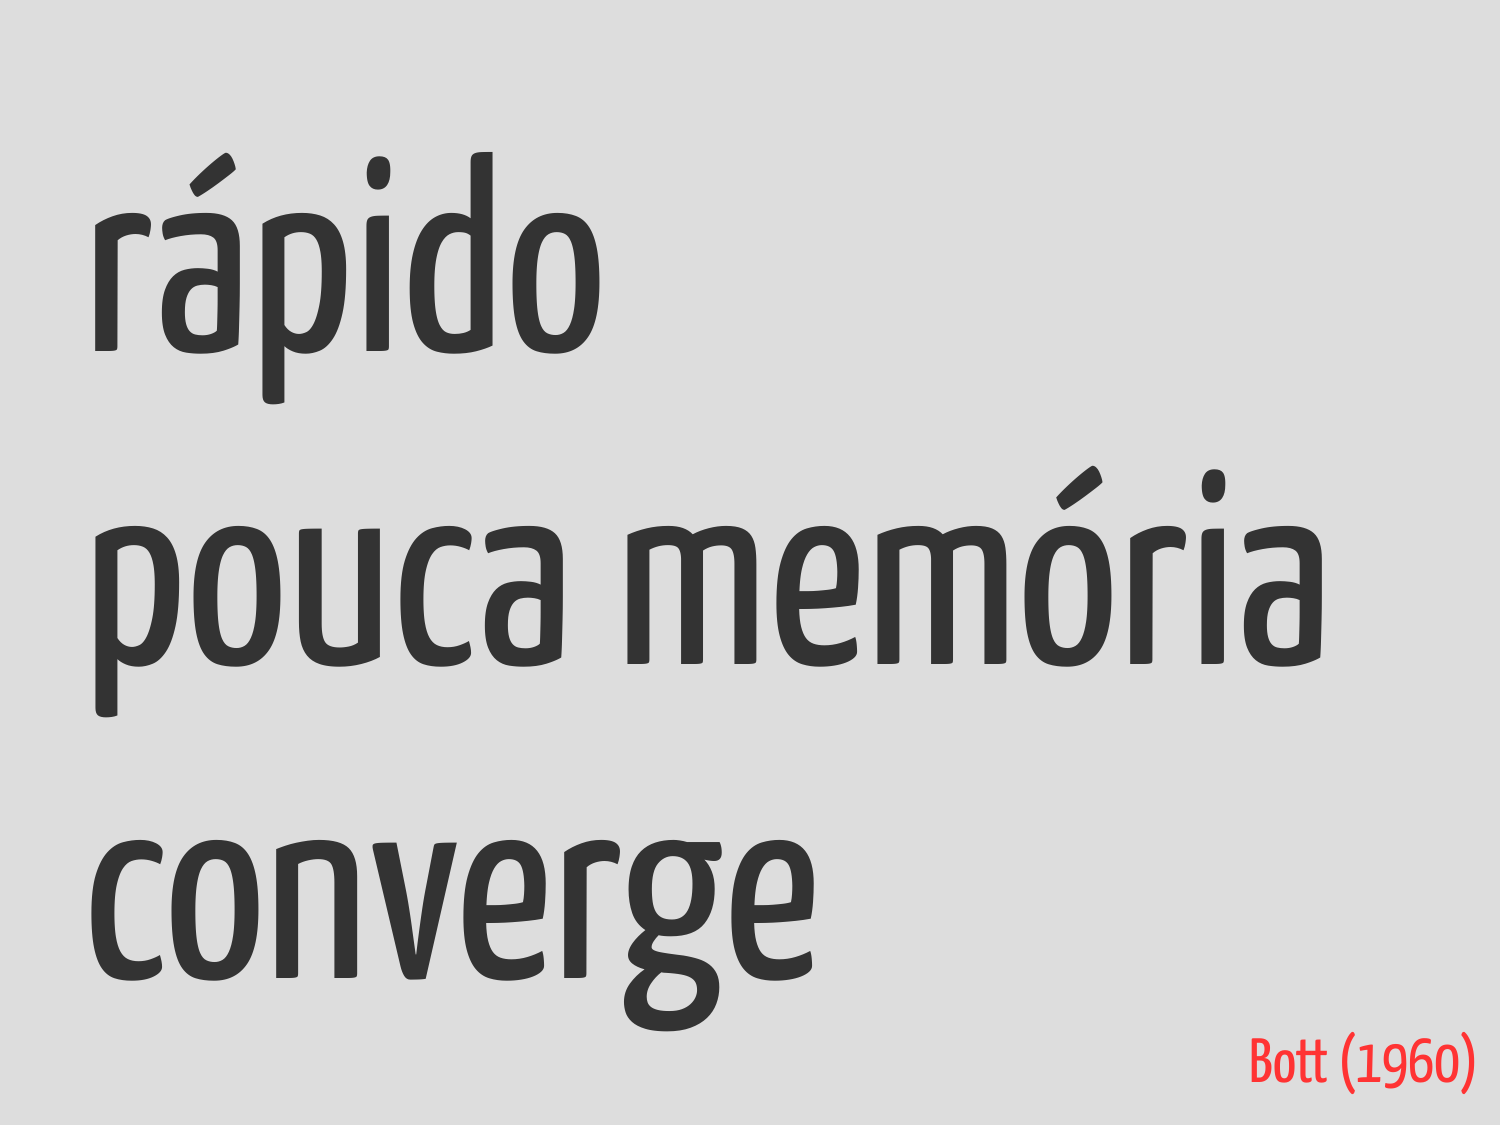

rápido
pouca memória
converge
# Bott (1960)